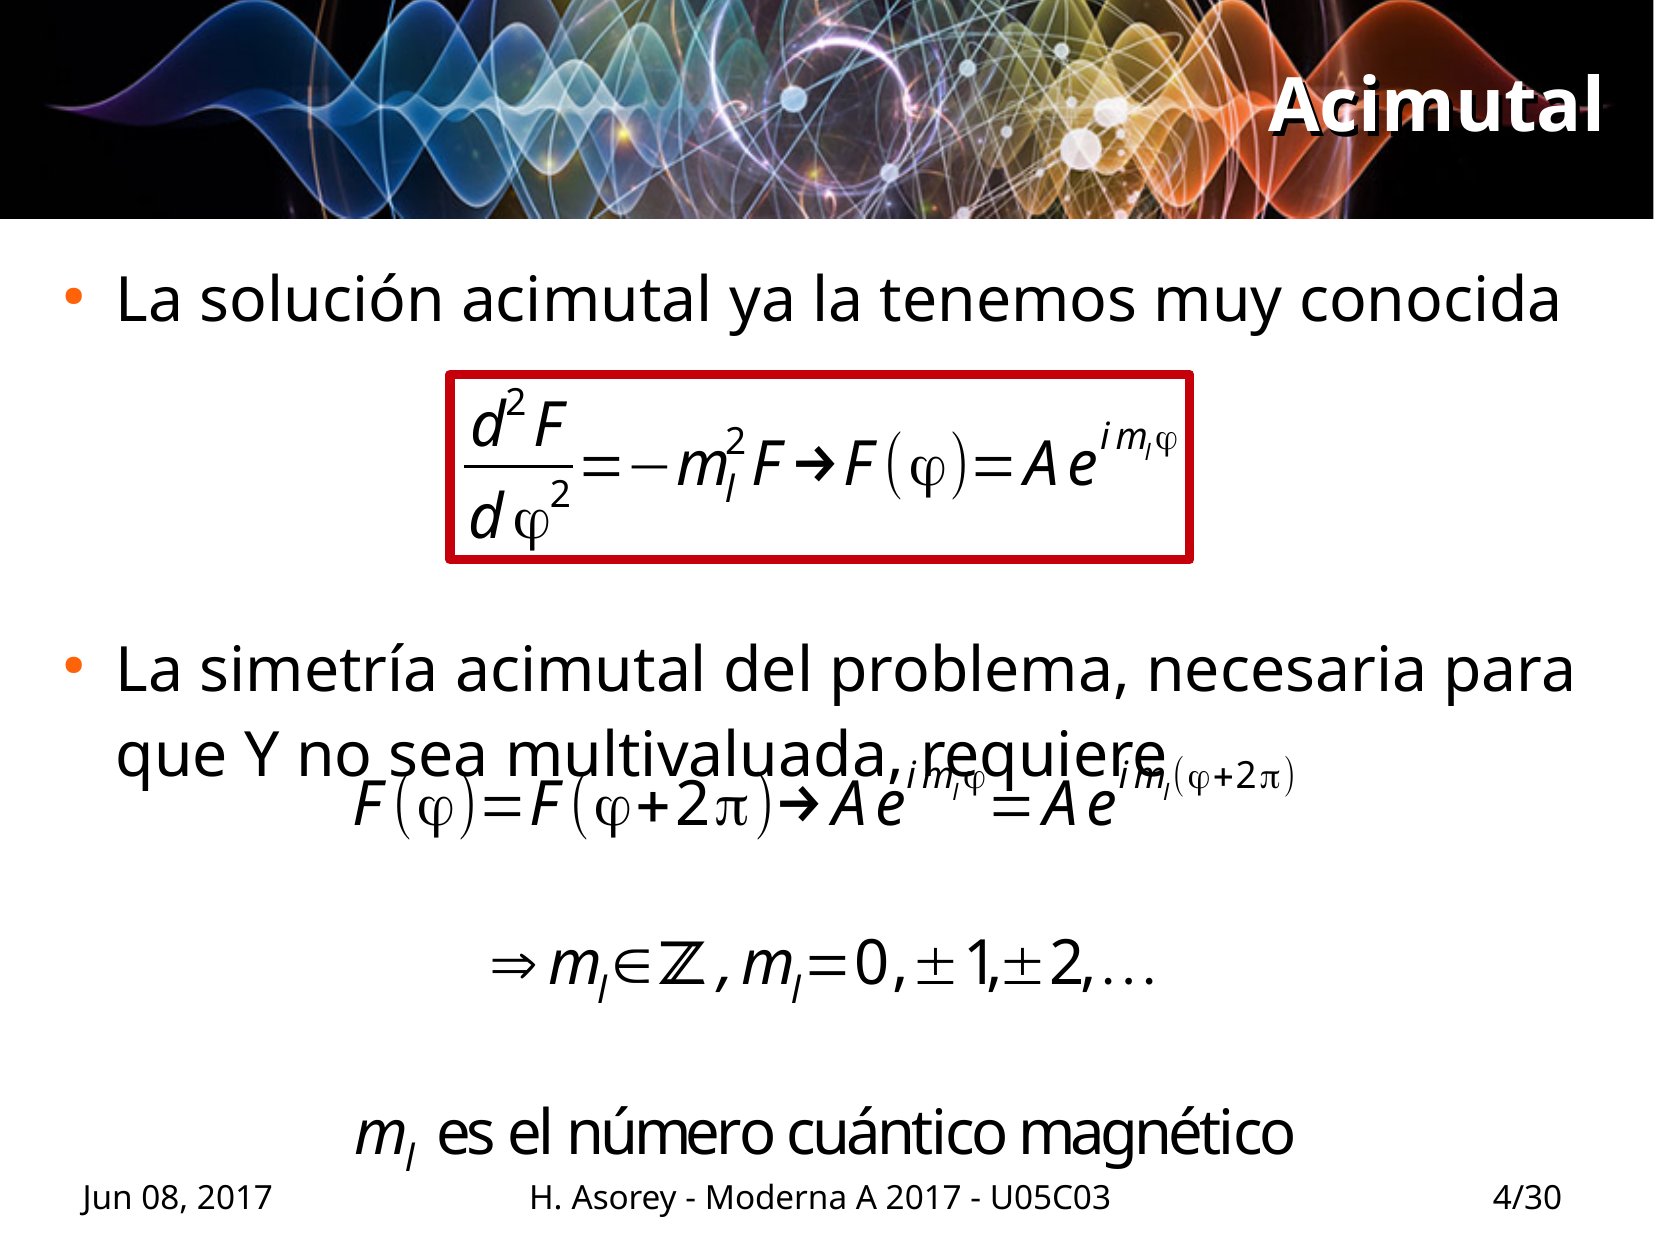

# Acimutal
La solución acimutal ya la tenemos muy conocida
La simetría acimutal del problema, necesaria para que Y no sea multivaluada, requiere
Jun 08, 2017
H. Asorey - Moderna A 2017 - U05C03
4